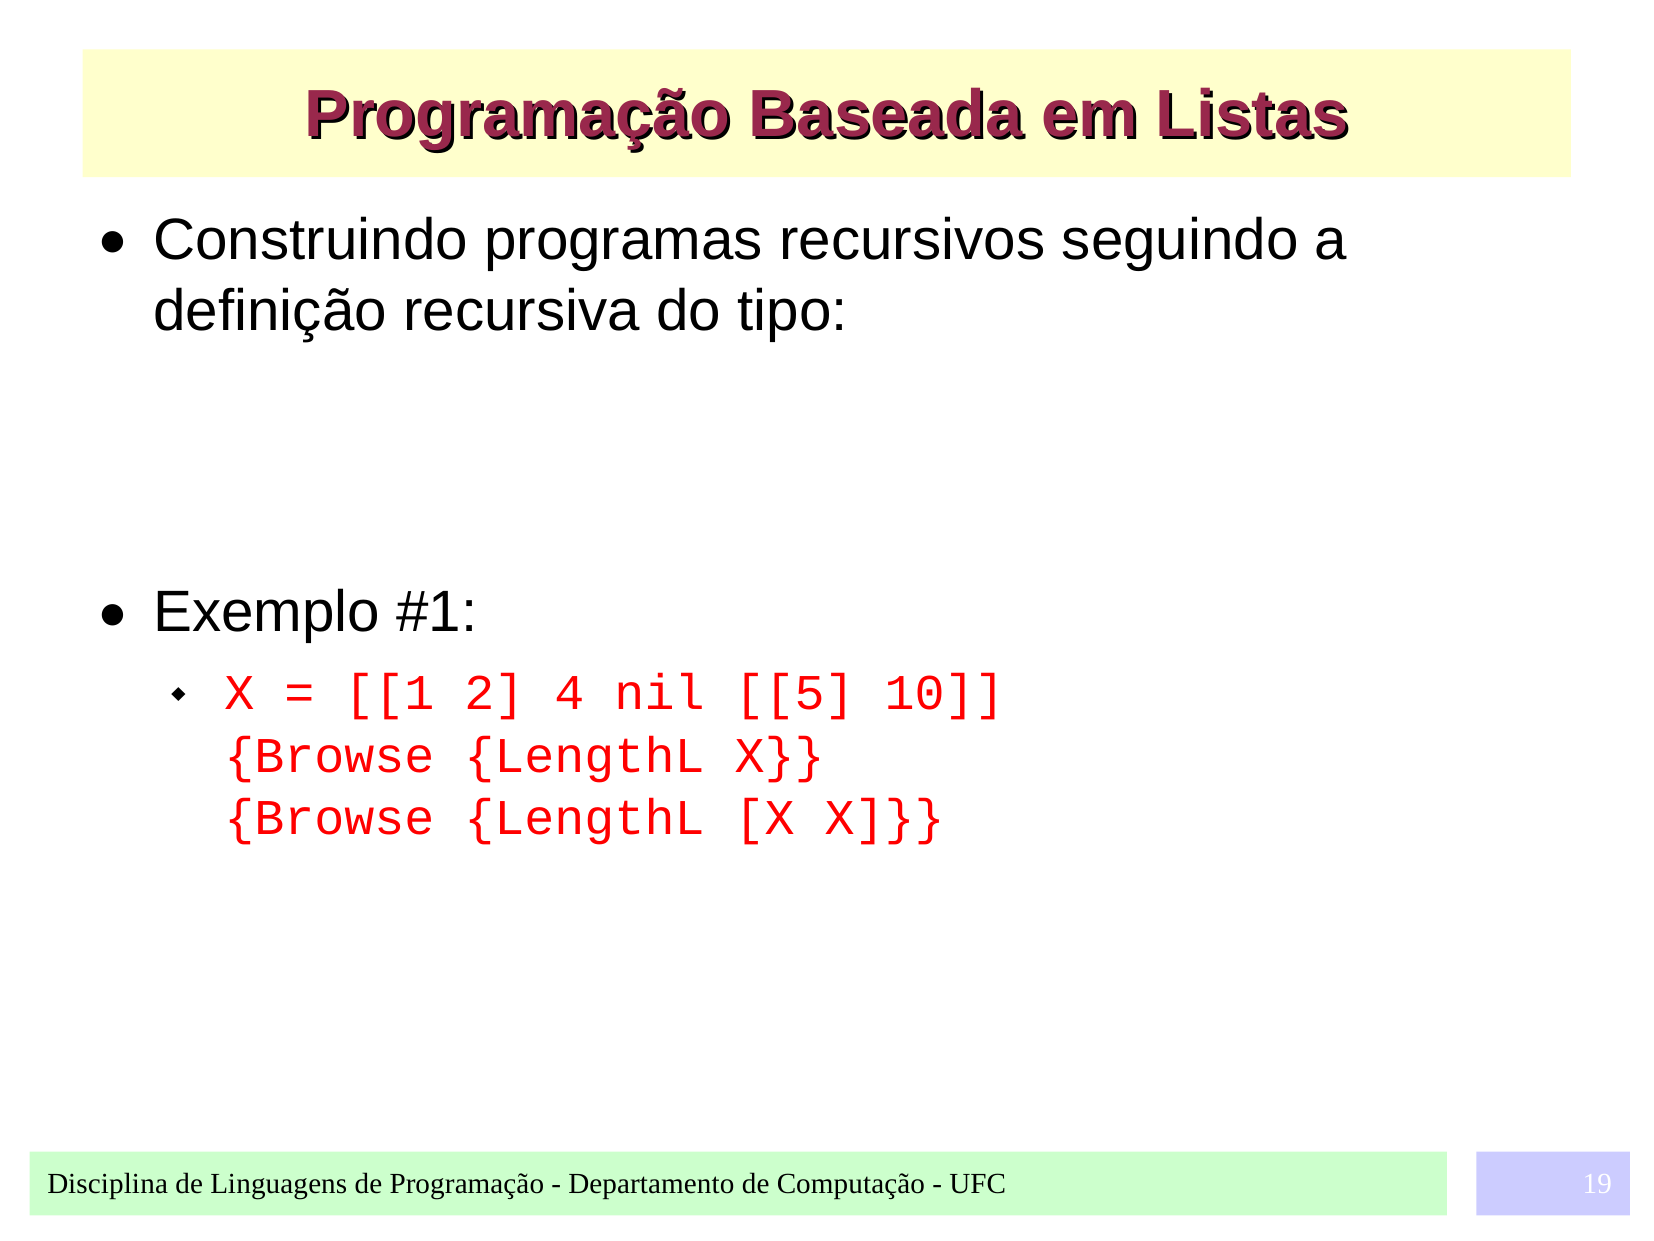

# Programação Baseada em Listas
Construindo programas recursivos seguindo a definição recursiva do tipo:
Exemplo #1:
X = [[1 2] 4 nil [[5] 10]]
{Browse {LengthL X}}
{Browse {LengthL [X X]}}
Disciplina de Linguagens de Programação - Departamento de Computação - UFC
19